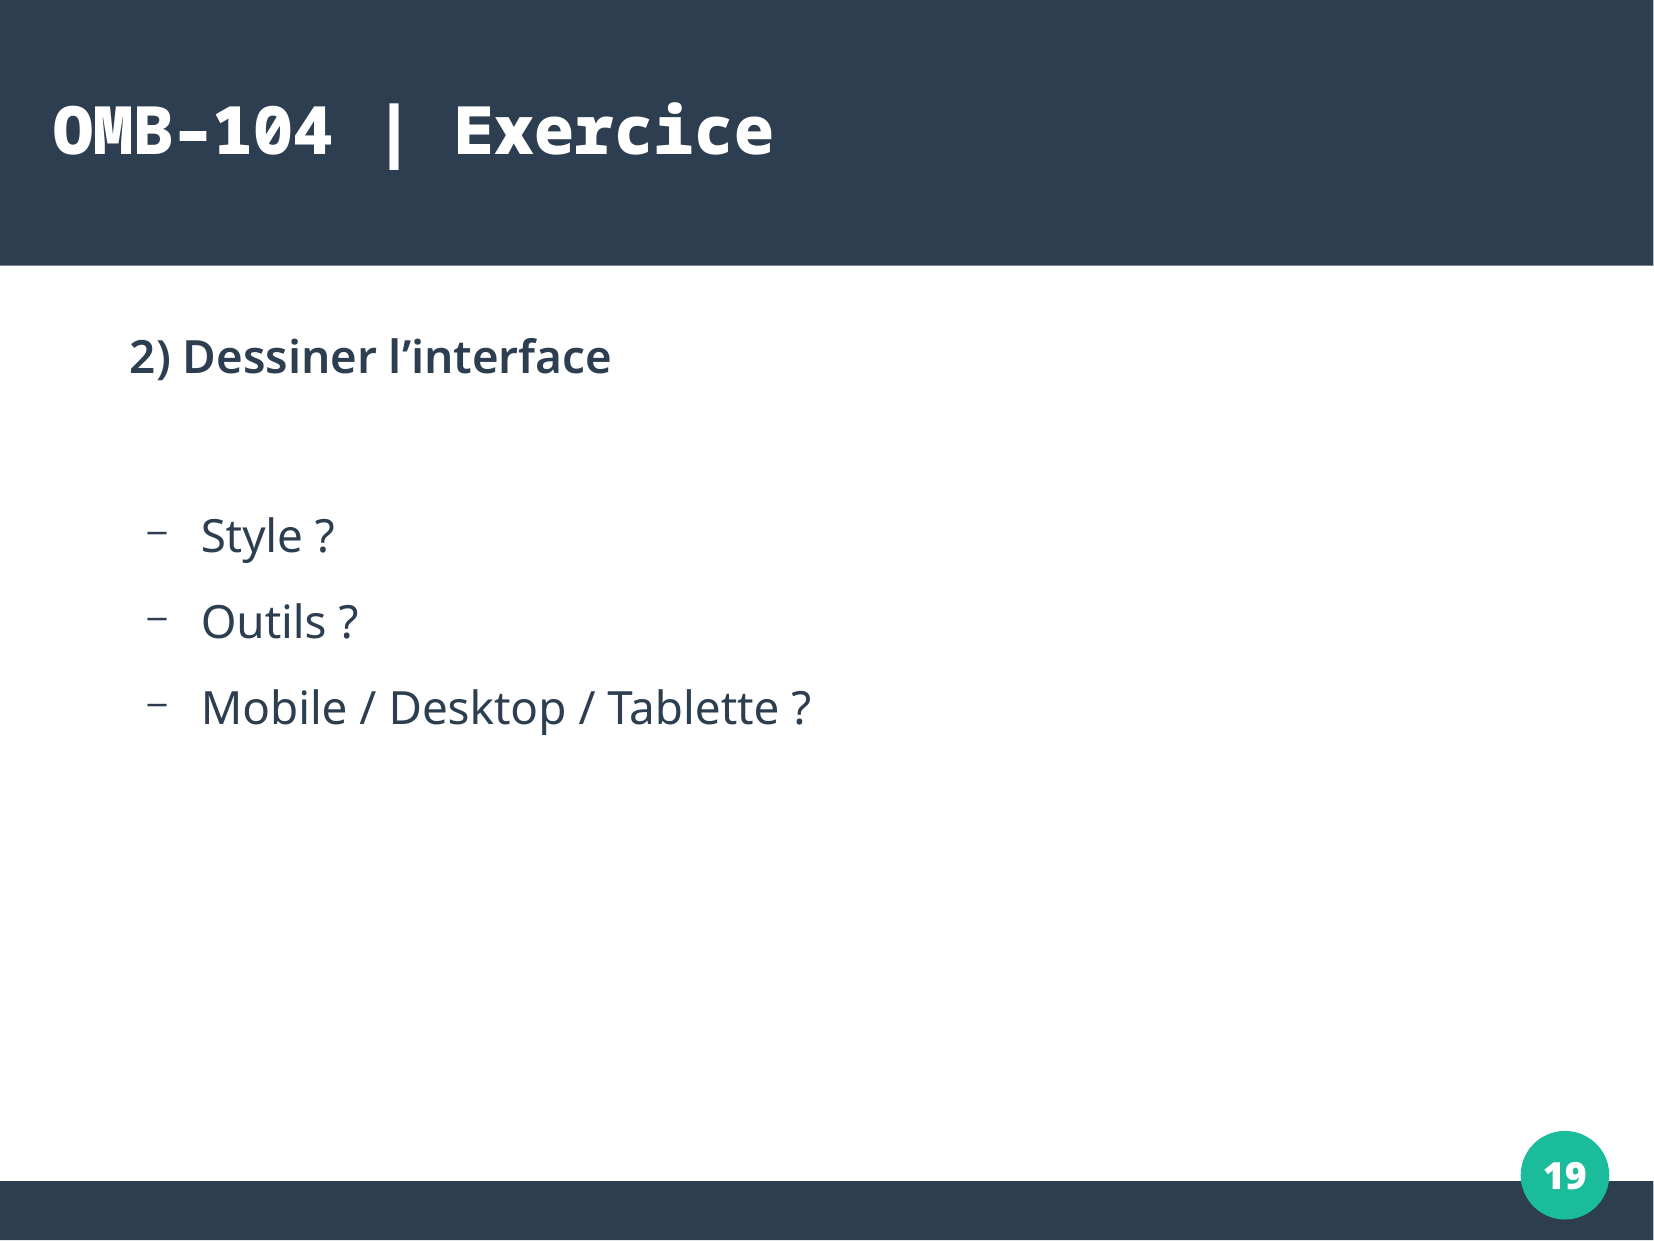

OMB–104 | Exercice
# 2) Dessiner l’interface
Style ?
Outils ?
Mobile / Desktop / Tablette ?
19